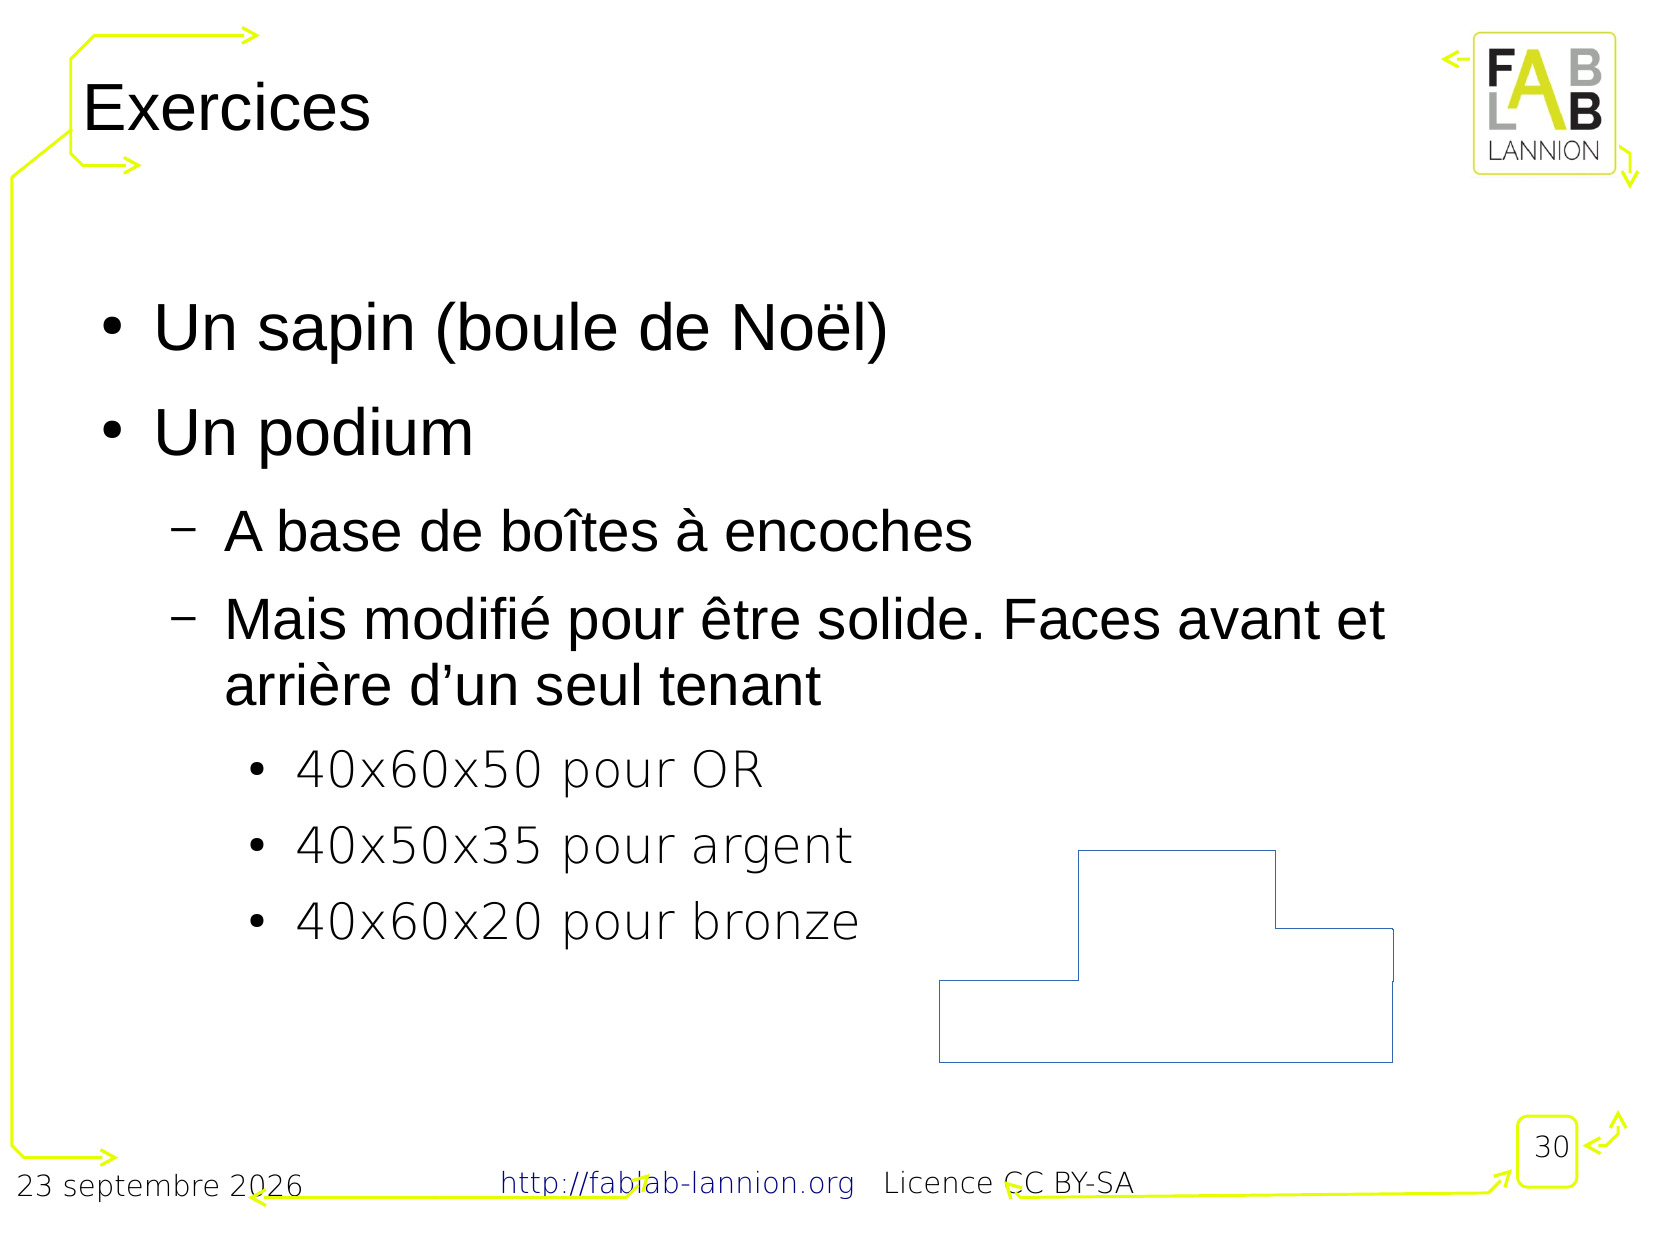

# Exercices
Un sapin (boule de Noël)
Un podium
A base de boîtes à encoches
Mais modifié pour être solide. Faces avant et arrière d’un seul tenant
40x60x50 pour OR
40x50x35 pour argent
40x60x20 pour bronze
30